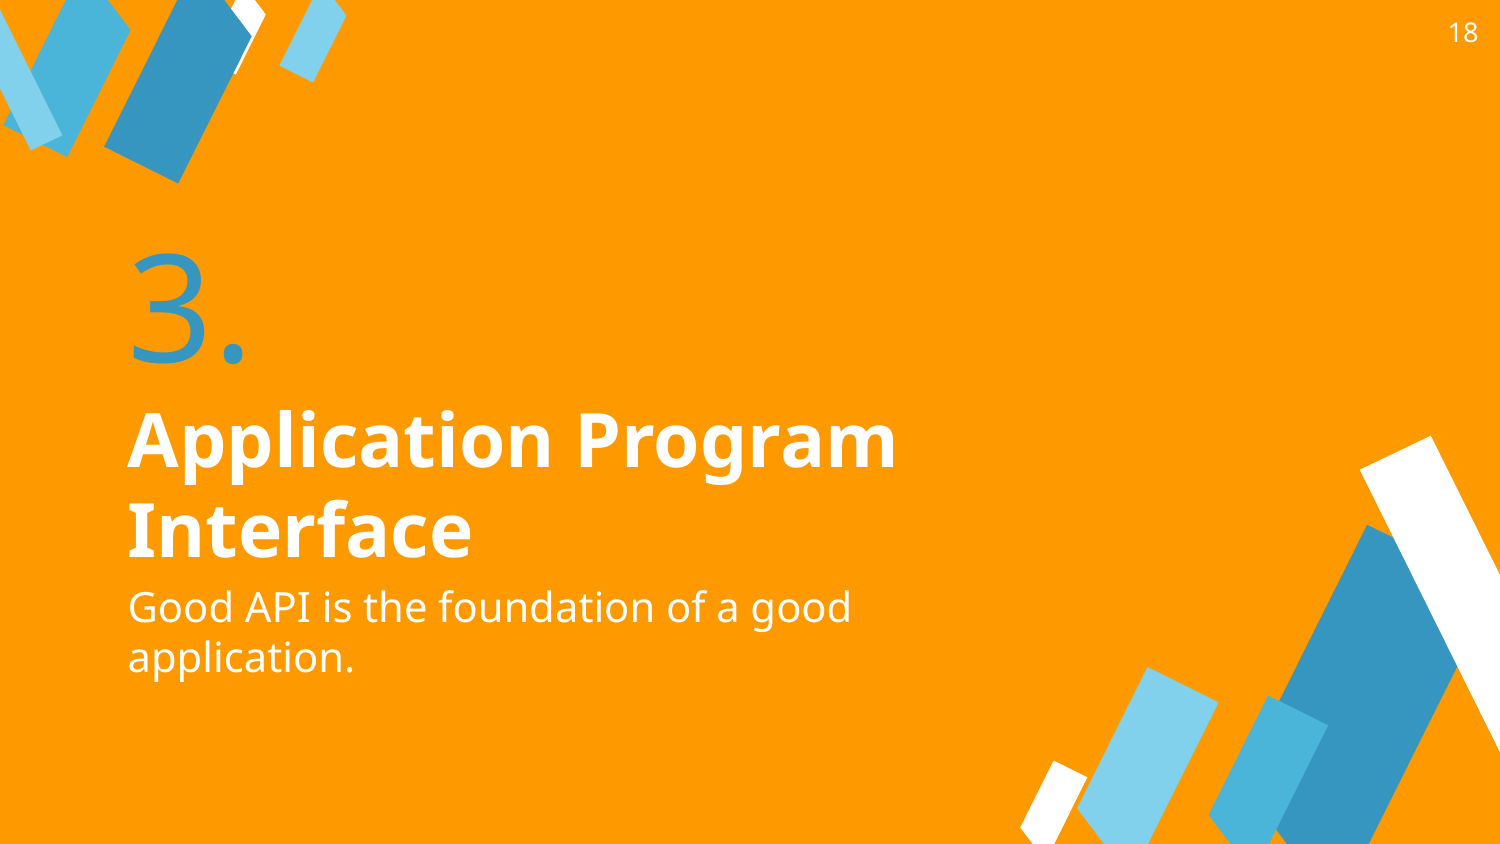

# 3. Application Program Interface
Good API is the foundation of a good application.